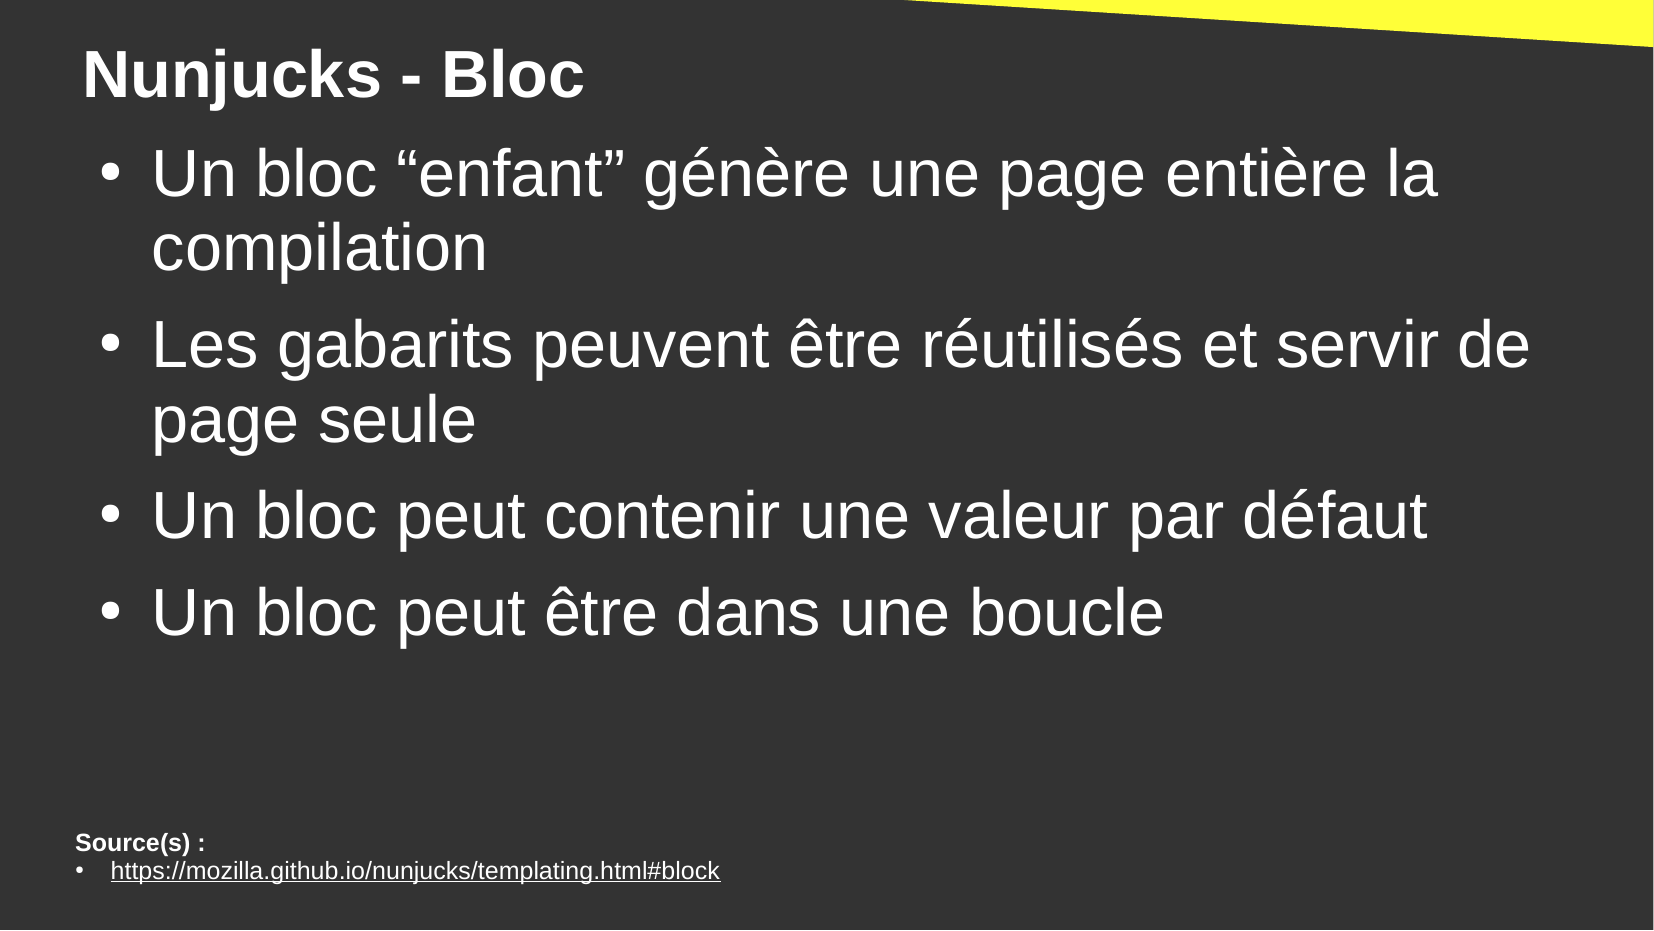

# Nunjucks - Bloc
Un bloc “enfant” génère une page entière la compilation
Les gabarits peuvent être réutilisés et servir de page seule
Un bloc peut contenir une valeur par défaut
Un bloc peut être dans une boucle
Source(s) :
https://mozilla.github.io/nunjucks/templating.html#block